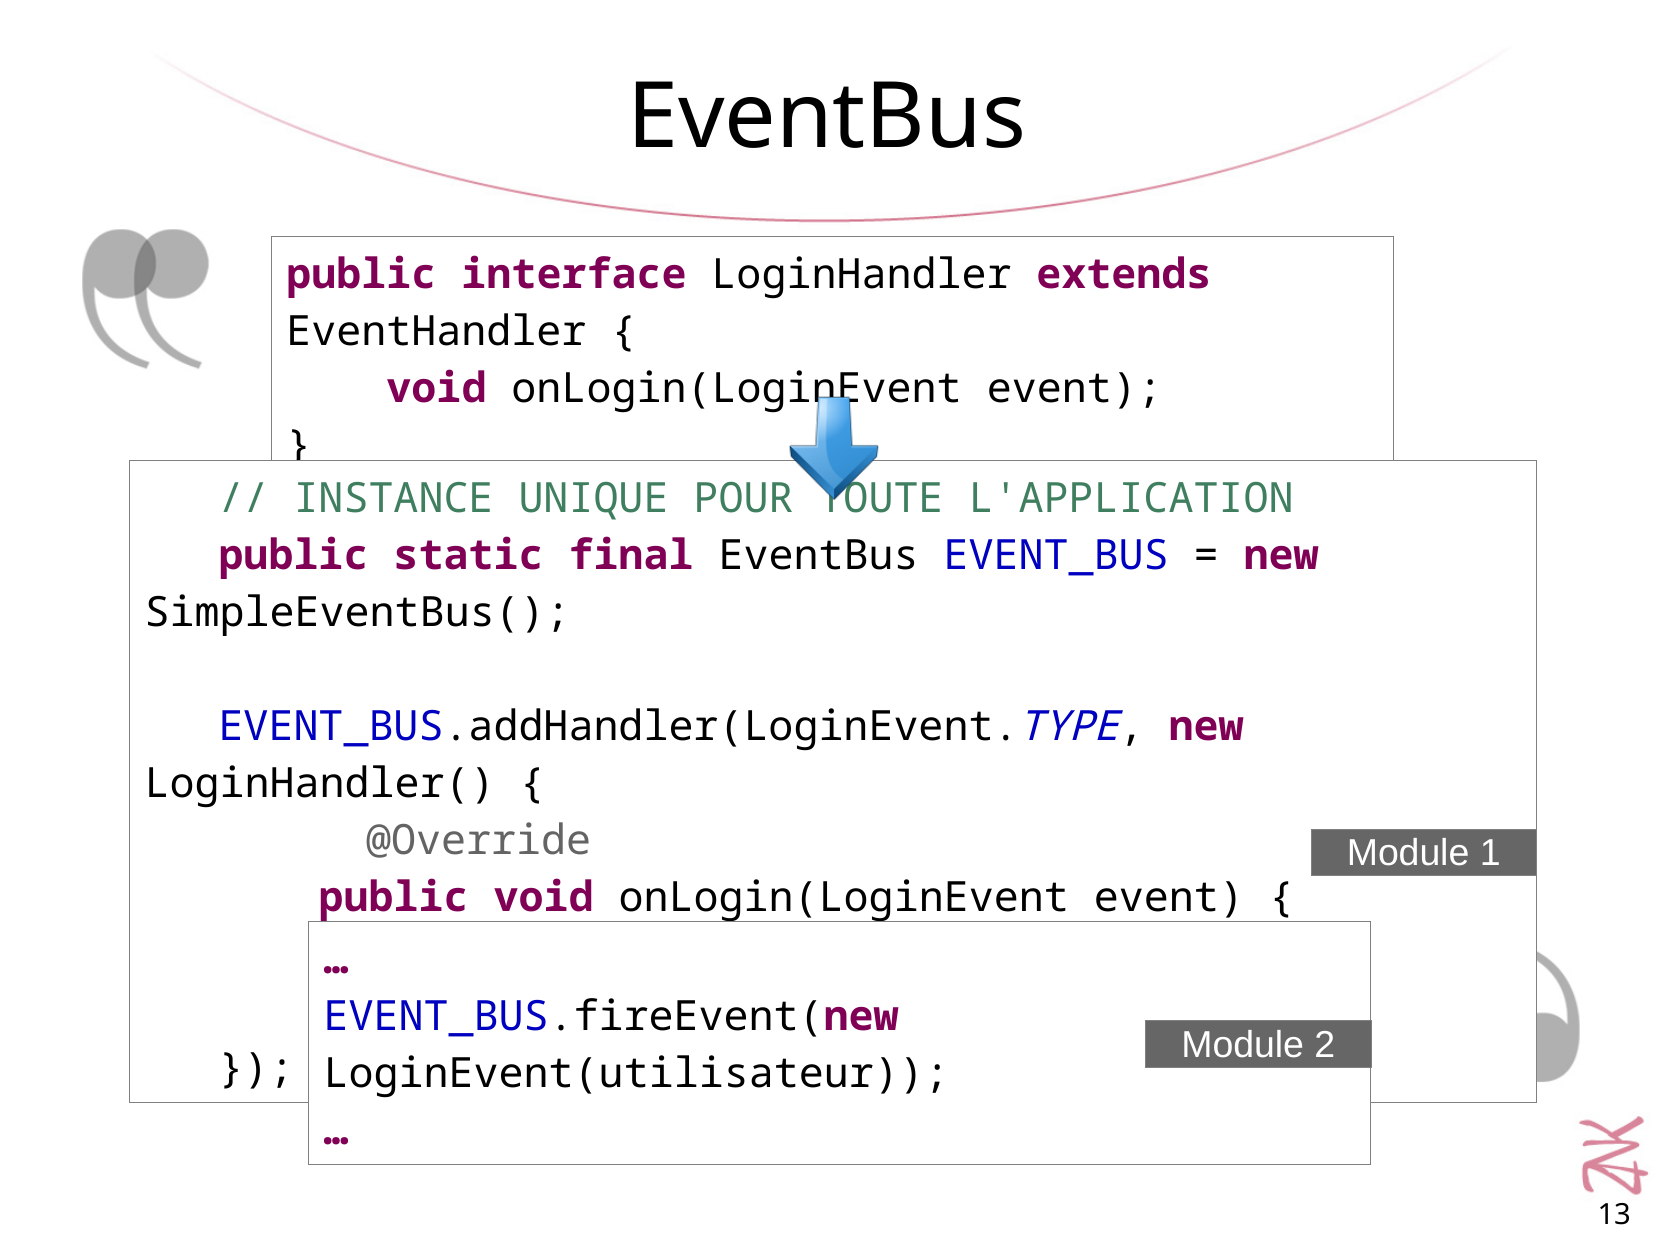

# EventBus
public interface LoginHandler extends EventHandler {
 void onLogin(LoginEvent event);
}
	// INSTANCE UNIQUE POUR TOUTE L'APPLICATION
	public static final EventBus EVENT_BUS = new SimpleEventBus();
	EVENT_BUS.addHandler(LoginEvent.TYPE, new LoginHandler() {
 		@Override
	 public void onLogin(LoginEvent event) {
			// TRAITEMENT SUITE A LOGIN
 		}
	});
Module 1
…
EVENT_BUS.fireEvent(new LoginEvent(utilisateur));
…
Module 2
13